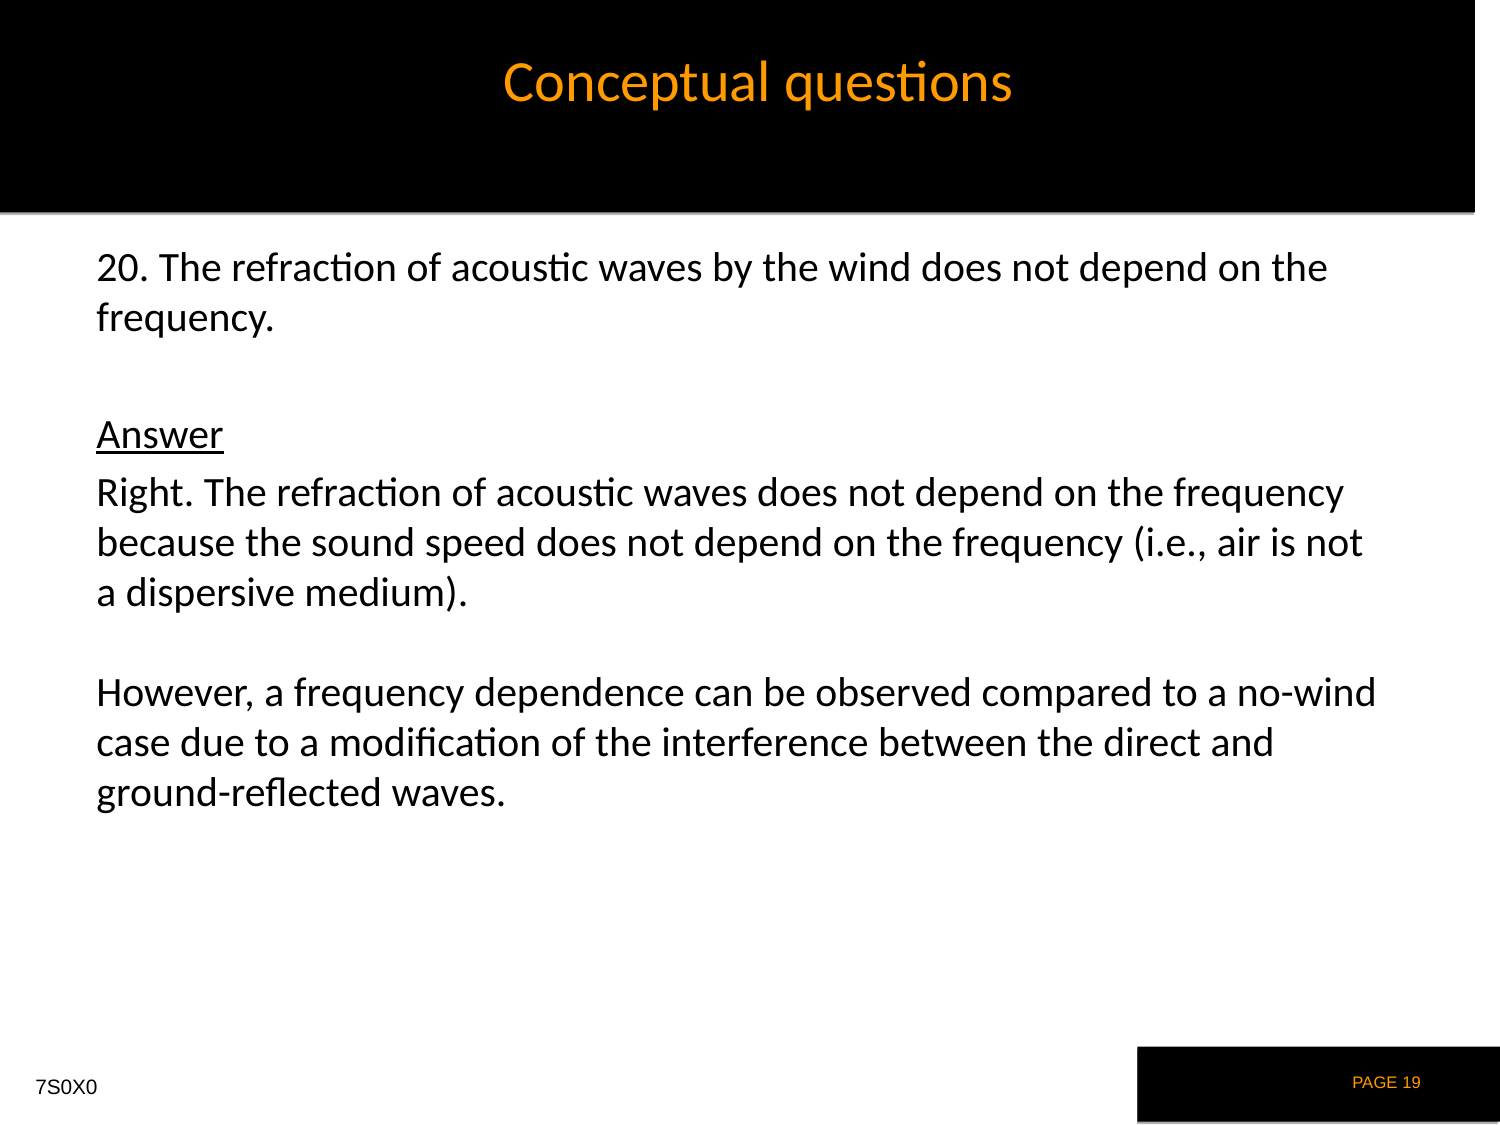

# Conceptual questions
20. The refraction of acoustic waves by the wind does not depend on the frequency.
Answer
Right. The refraction of acoustic waves does not depend on the frequency because the sound speed does not depend on the frequency (i.e., air is not a dispersive medium).
However, a frequency dependence can be observed compared to a no-wind case due to a modification of the interference between the direct and ground-reflected waves.
PAGE 19
7S0X0
2017/02/09
PAGE